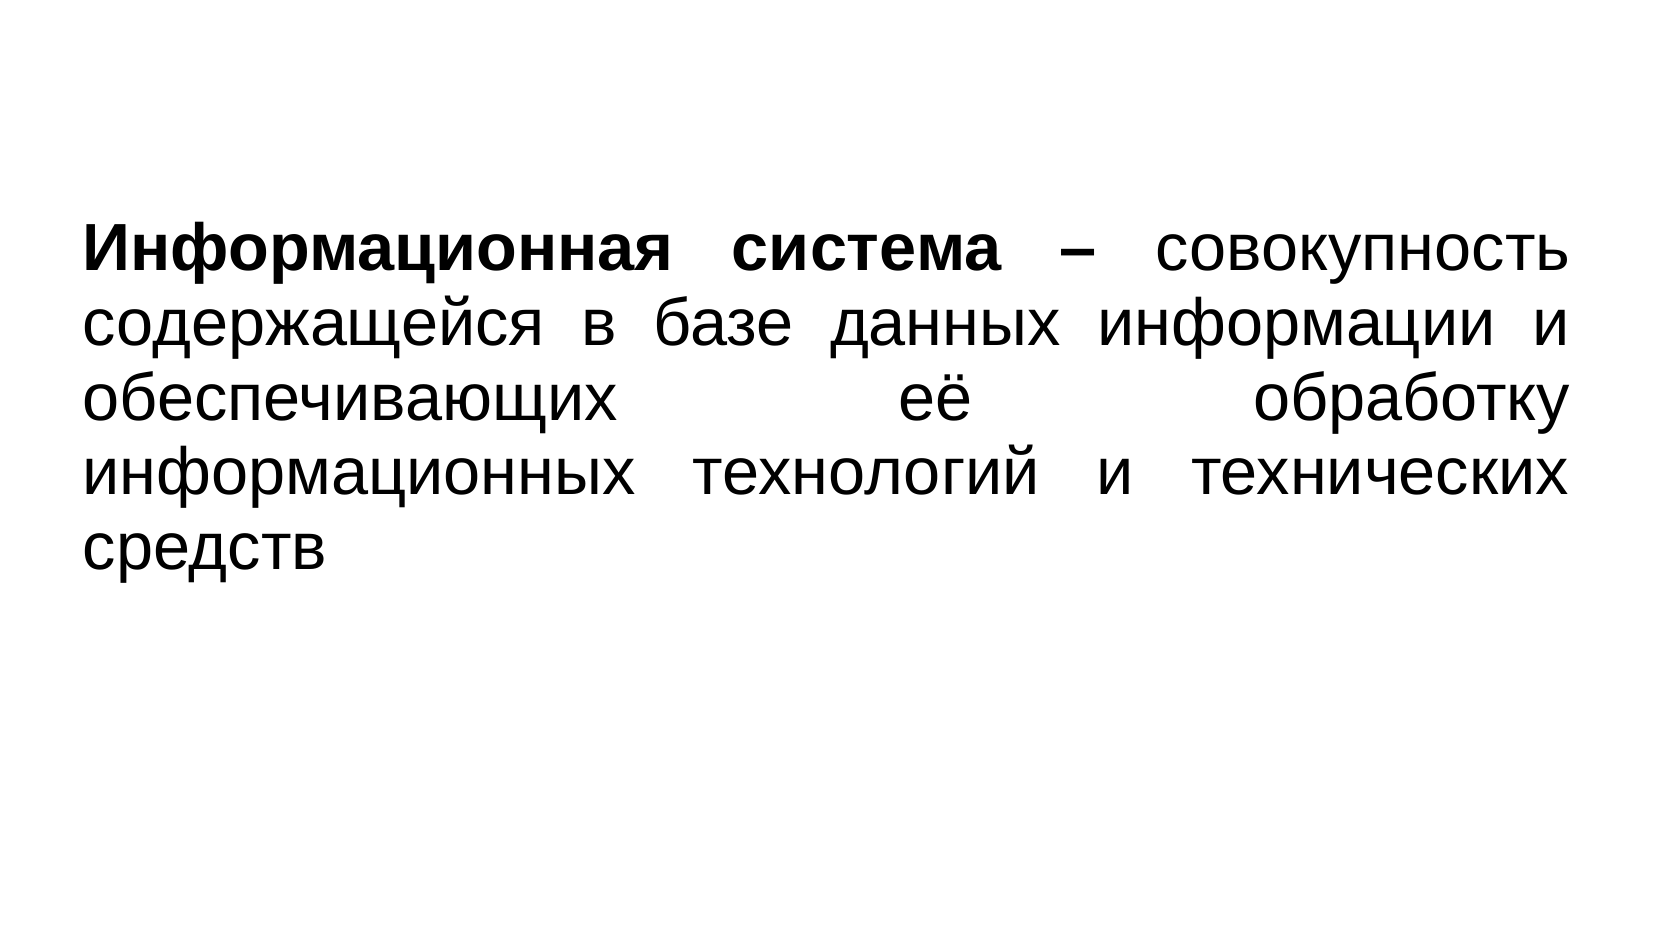

# Информационная система – совокупность содержащейся в базе данных информации и обеспечивающих её обработку информационных технологий и технических средств